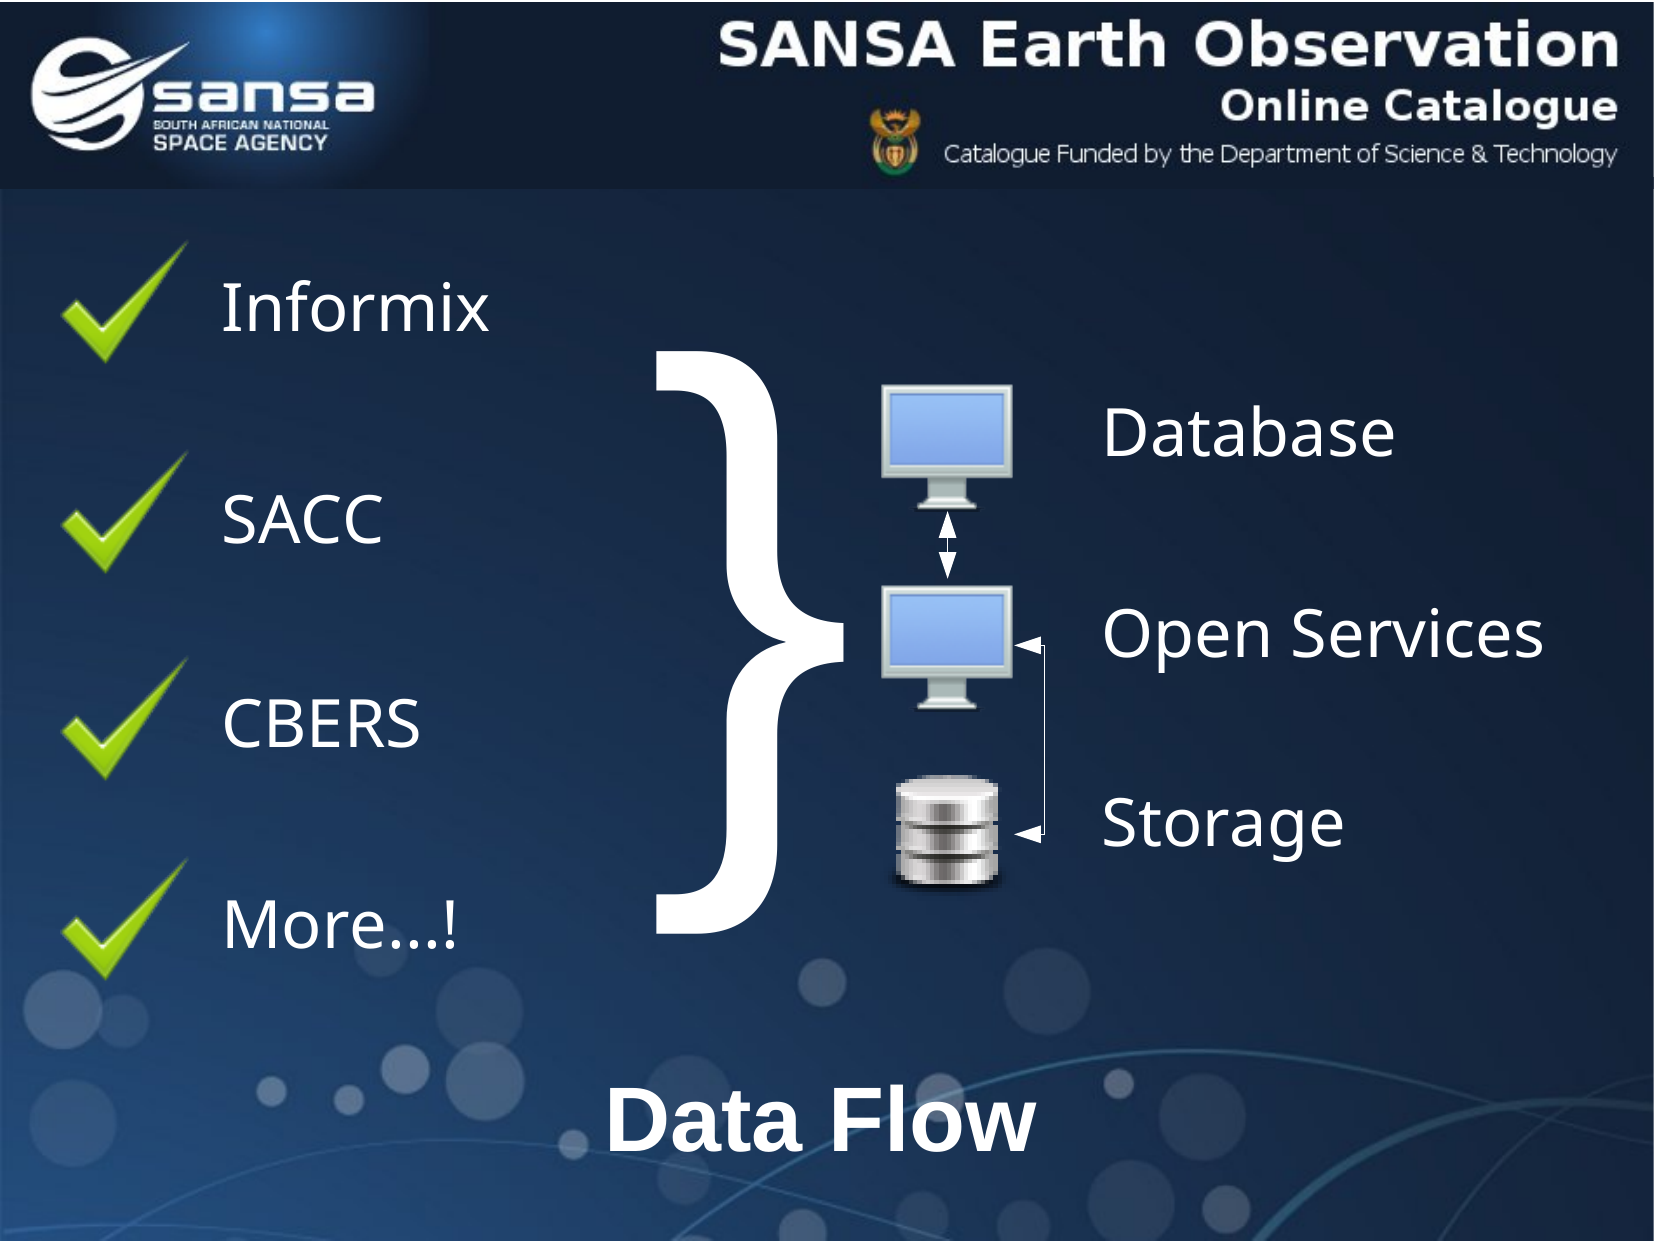

}
Informix
SACC
CBERS
More...!
Database
Open Services
Storage
# Data Flow